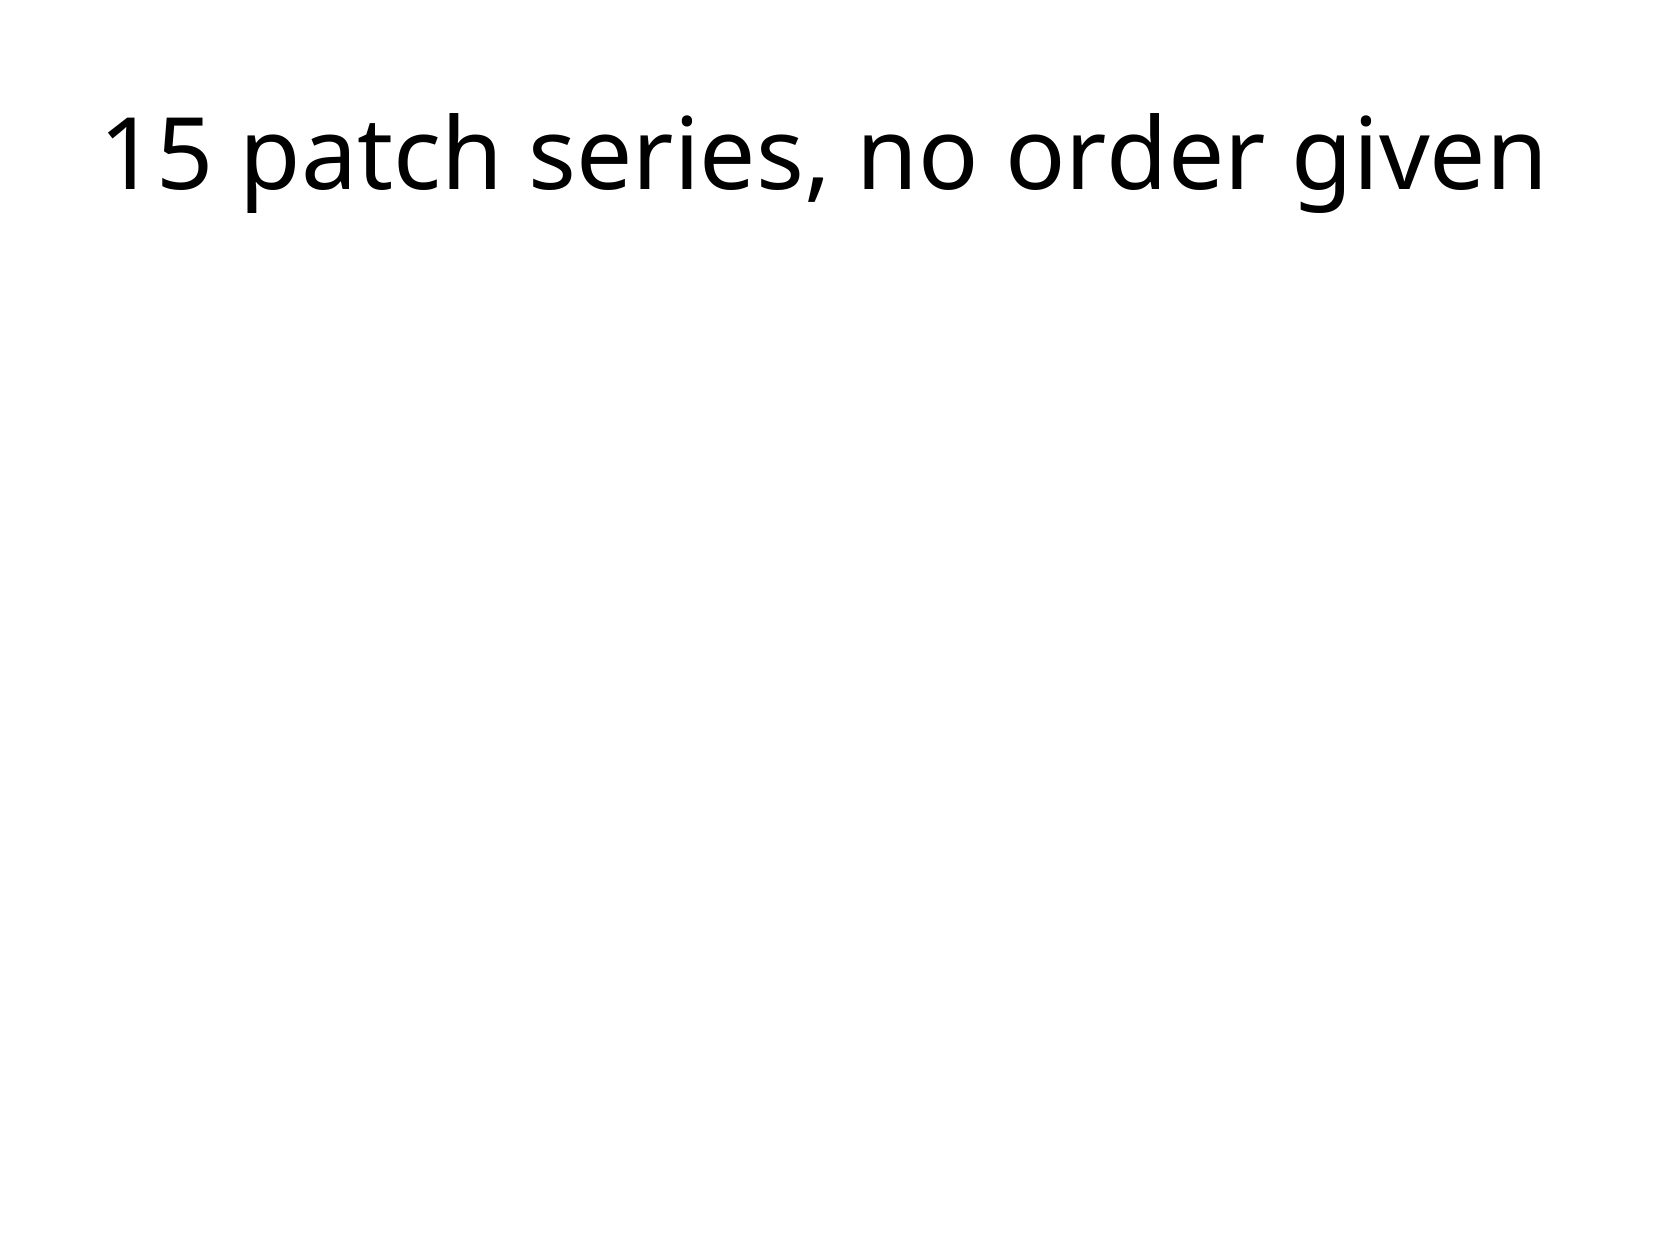

15 patch series, no order given
2.6.20 to 2.6.24-rc8